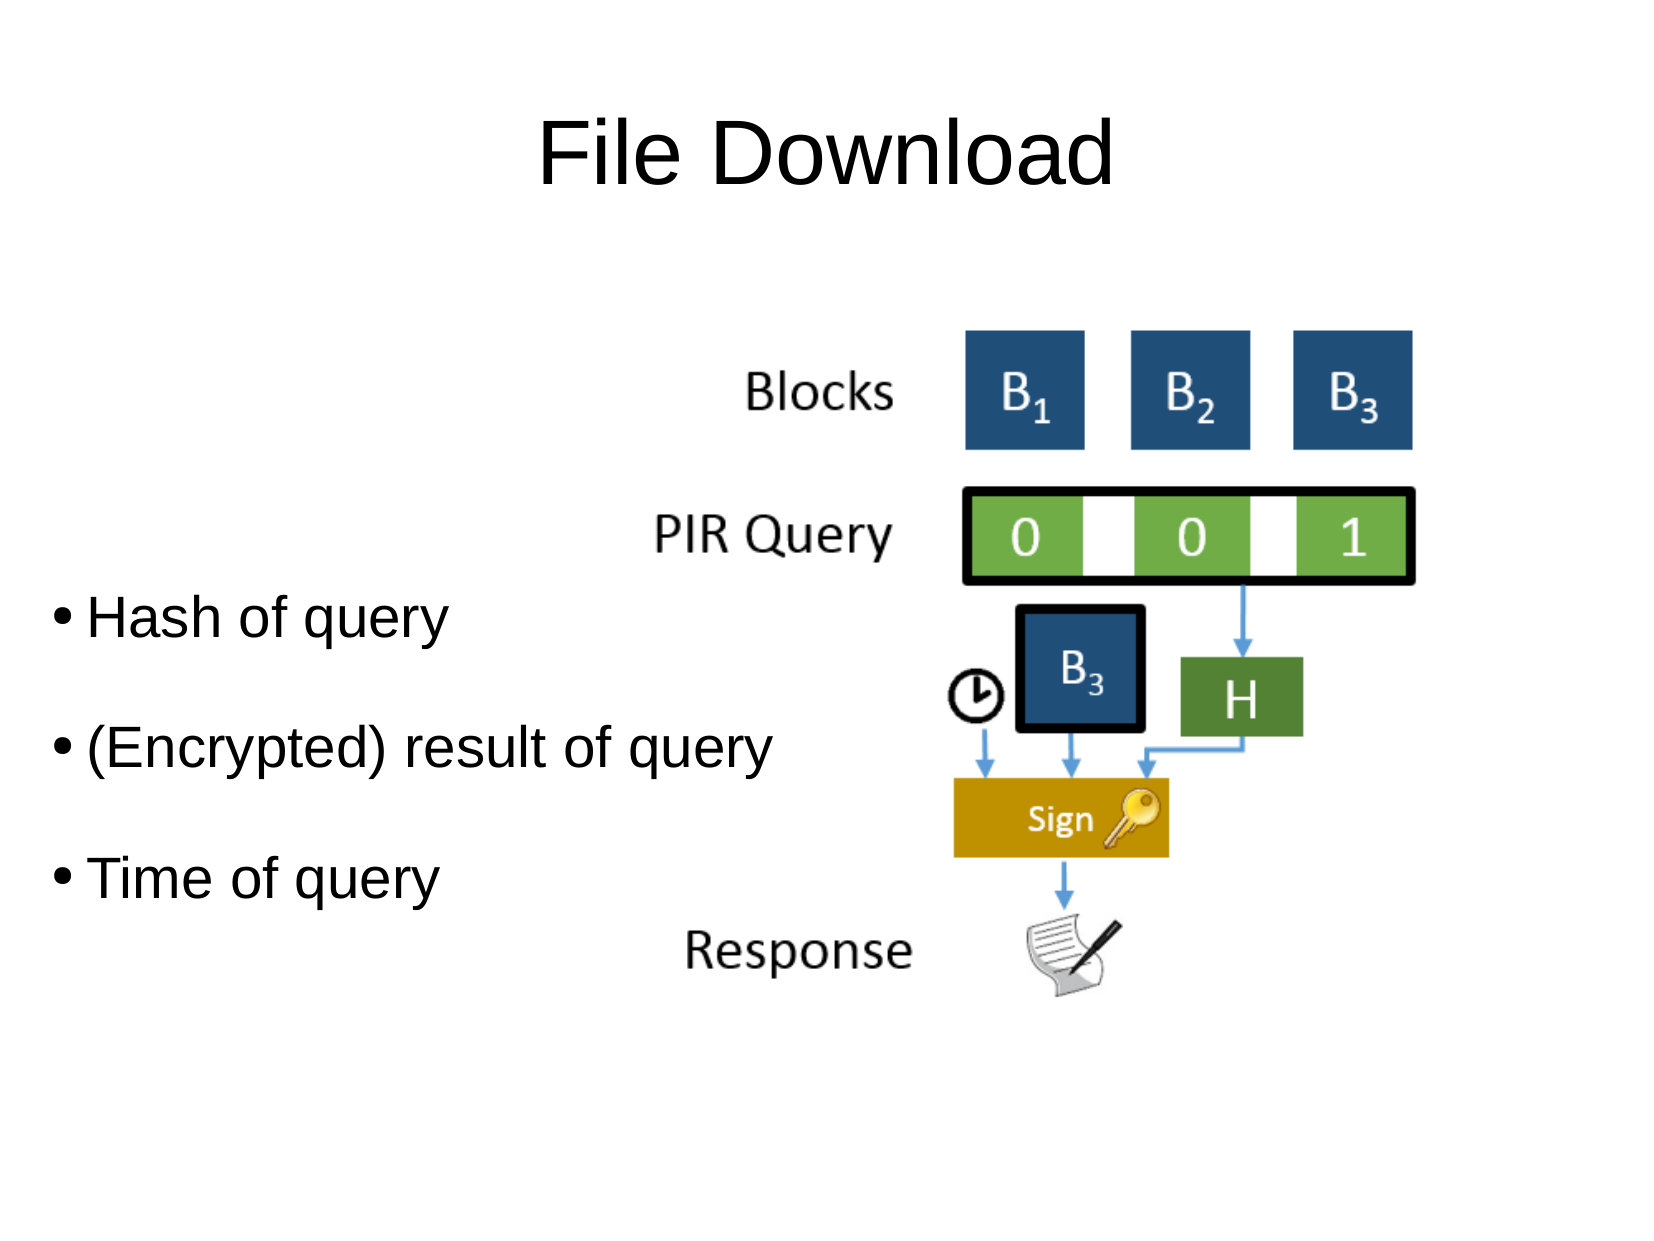

# File Download
Hash of query
(Encrypted) result of query
Time of query